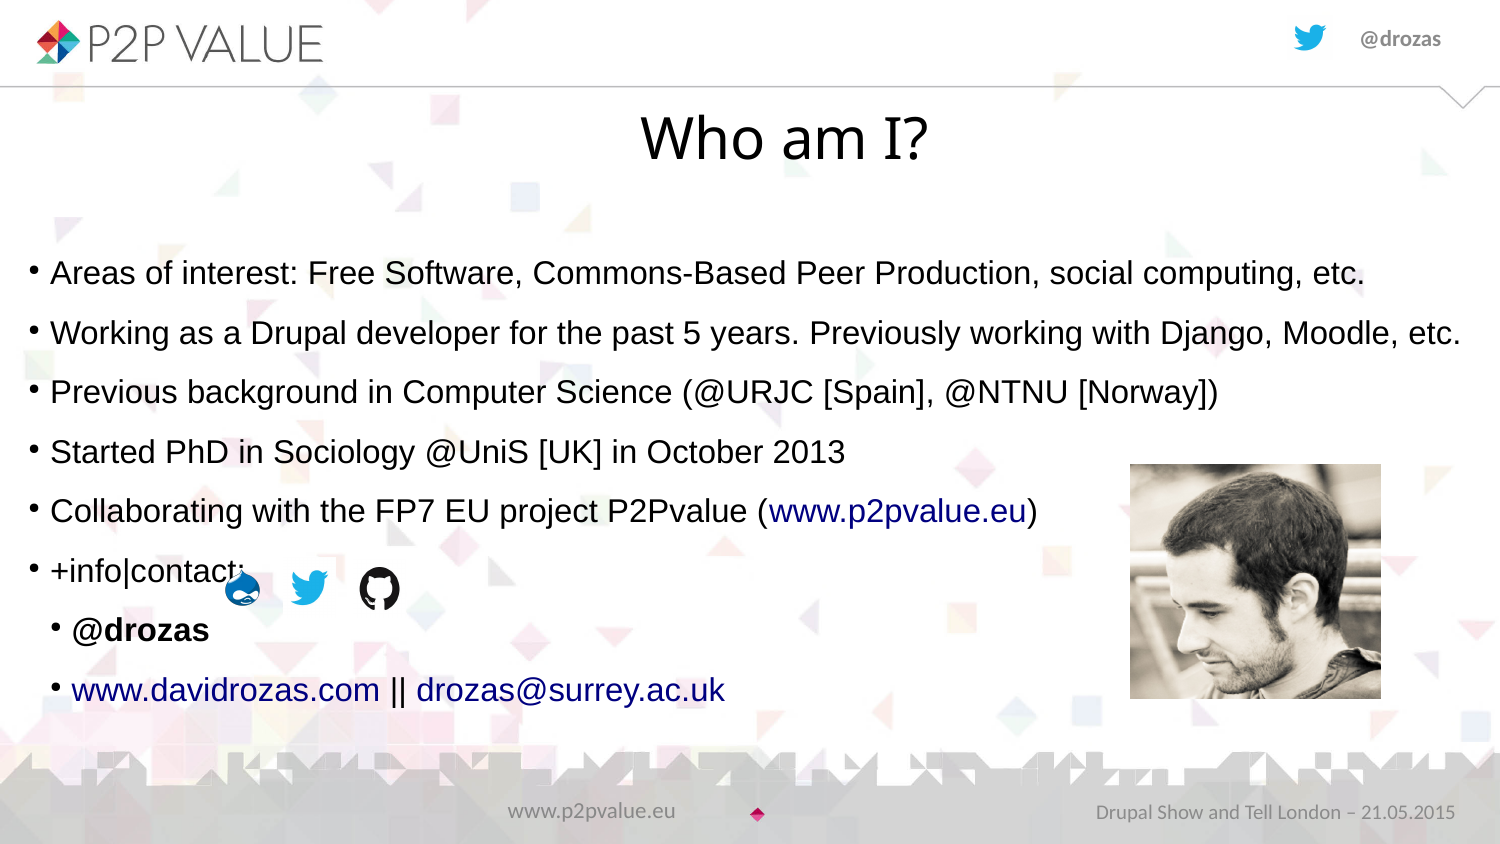

@drozas
# Who am I?
Areas of interest: Free Software, Commons-Based Peer Production, social computing, etc.
Working as a Drupal developer for the past 5 years. Previously working with Django, Moodle, etc.
Previous background in Computer Science (@URJC [Spain], @NTNU [Norway])
Started PhD in Sociology @UniS [UK] in October 2013
Collaborating with the FP7 EU project P2Pvalue (www.p2pvalue.eu)
+info|contact:
@drozas
www.davidrozas.com || drozas@surrey.ac.uk
Drupal Show and Tell London – 21.05.2015
www.p2pvalue.eu